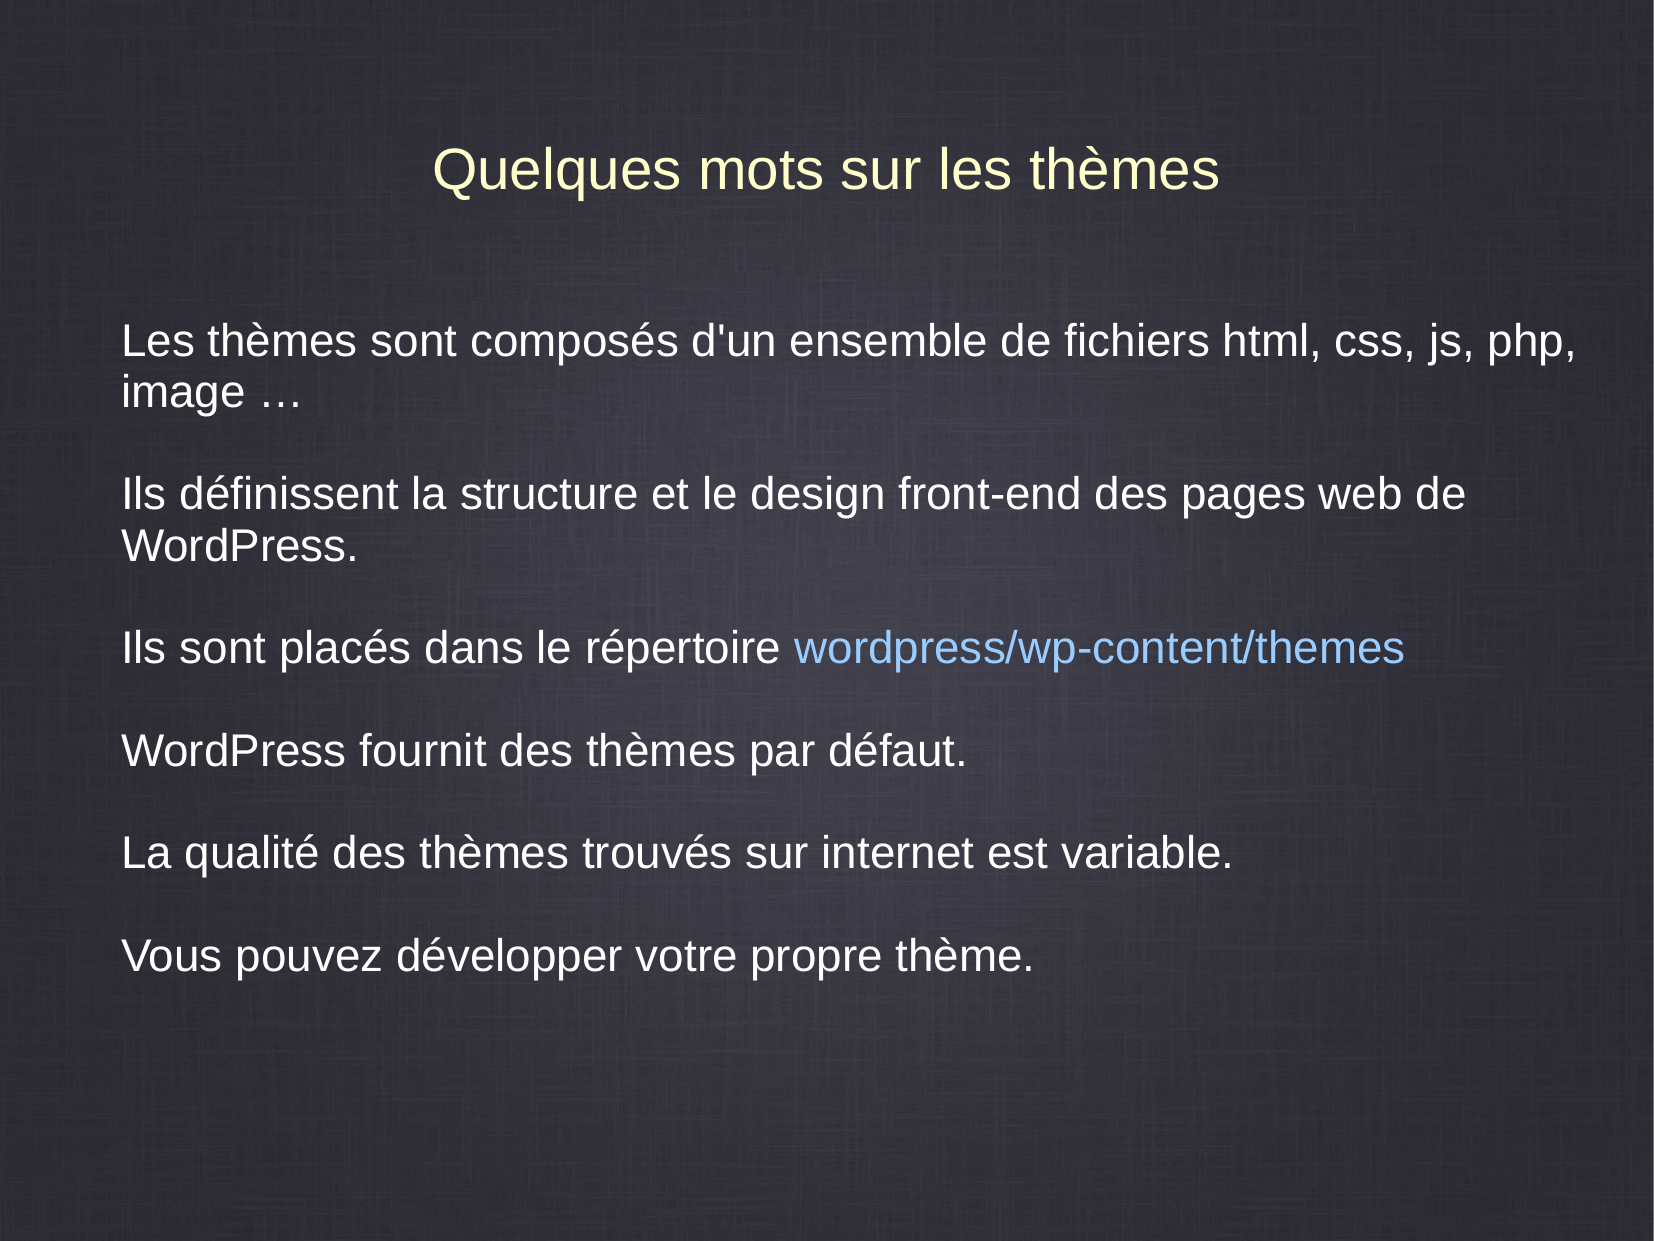

Quelques mots sur les thèmes
Les thèmes sont composés d'un ensemble de fichiers html, css, js, php, image …
Ils définissent la structure et le design front-end des pages web de WordPress.
Ils sont placés dans le répertoire wordpress/wp-content/themes
WordPress fournit des thèmes par défaut.
La qualité des thèmes trouvés sur internet est variable.
Vous pouvez développer votre propre thème.